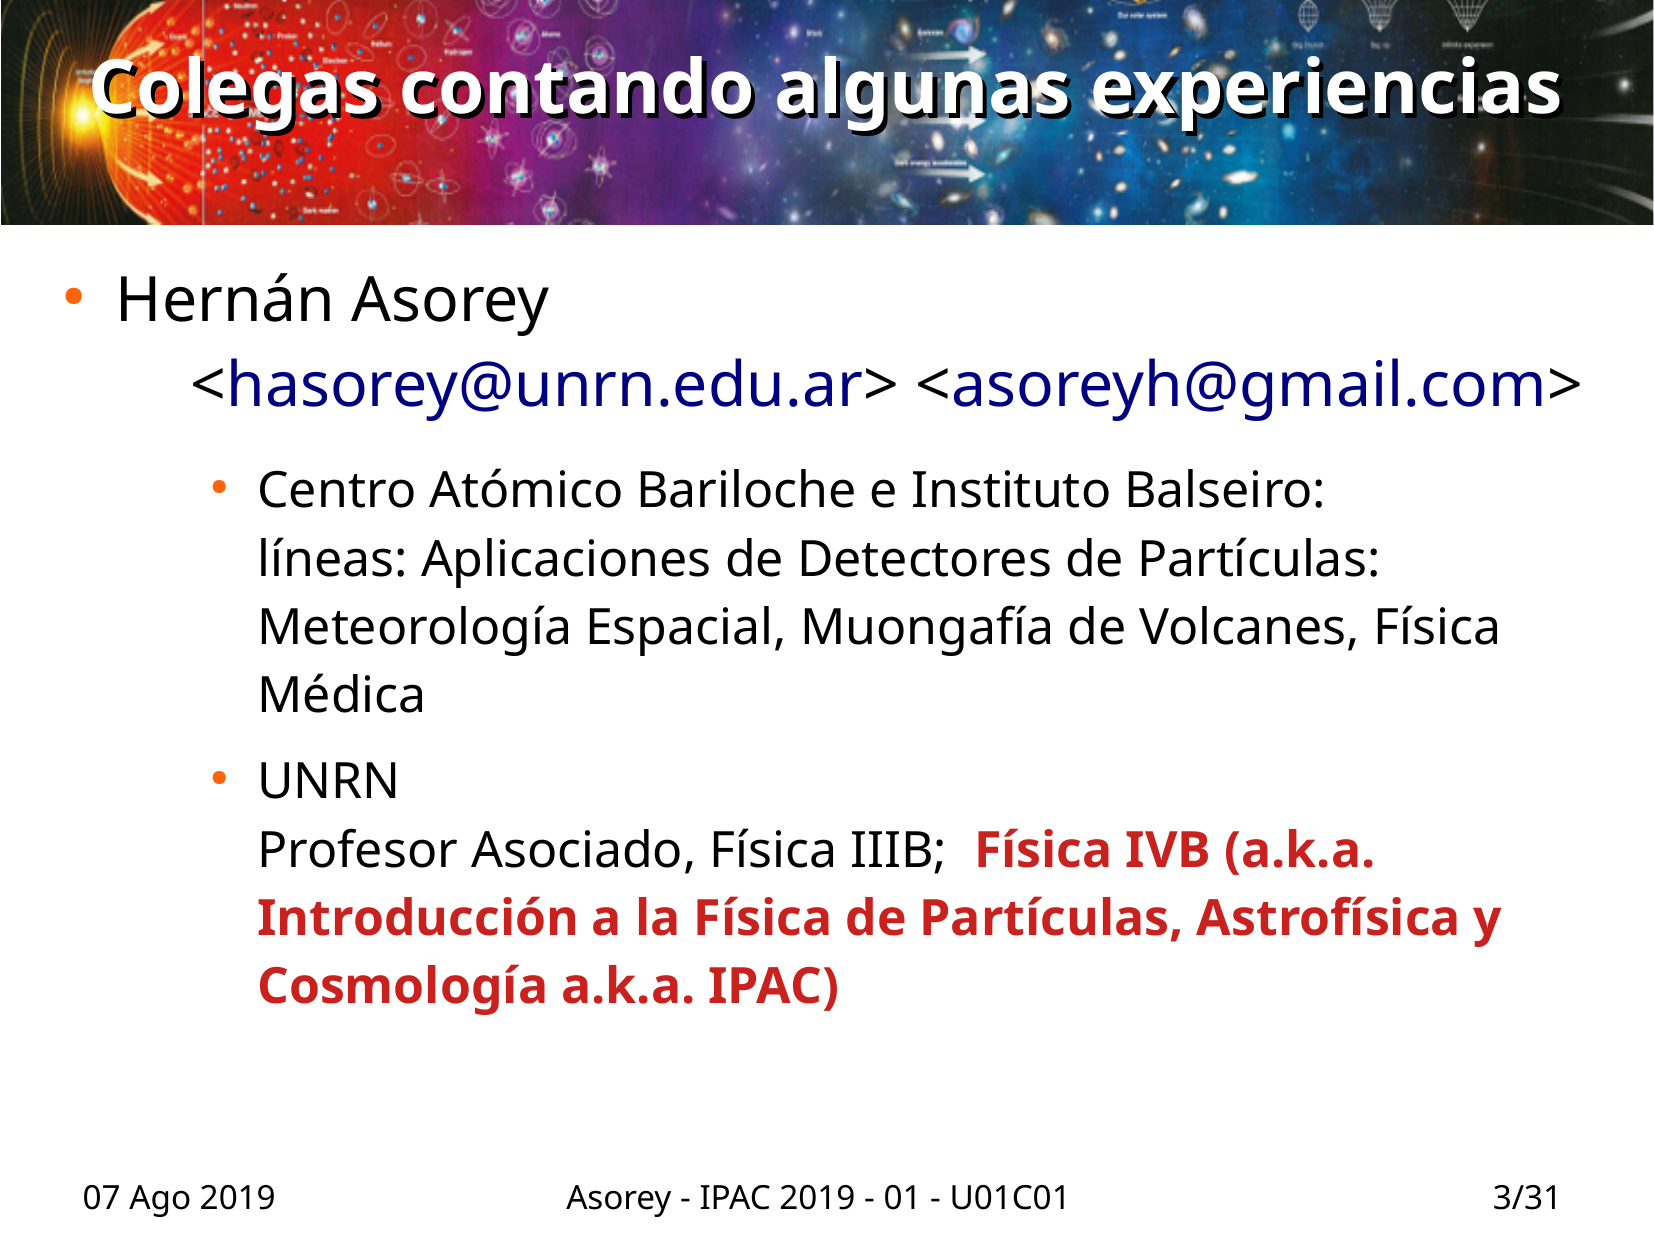

# Colegas contando algunas experiencias
Hernán Asorey
	<hasorey@unrn.edu.ar> <asoreyh@gmail.com>
Centro Atómico Bariloche e Instituto Balseiro:
líneas: Aplicaciones de Detectores de Partículas: Meteorología Espacial, Muongafía de Volcanes, Física Médica
UNRN
Profesor Asociado, Física IIIB; Física IVB (a.k.a. Introducción a la Física de Partículas, Astrofísica y Cosmología a.k.a. IPAC)
07 Ago 2019
Asorey - IPAC 2019 - 01 - U01C01
3